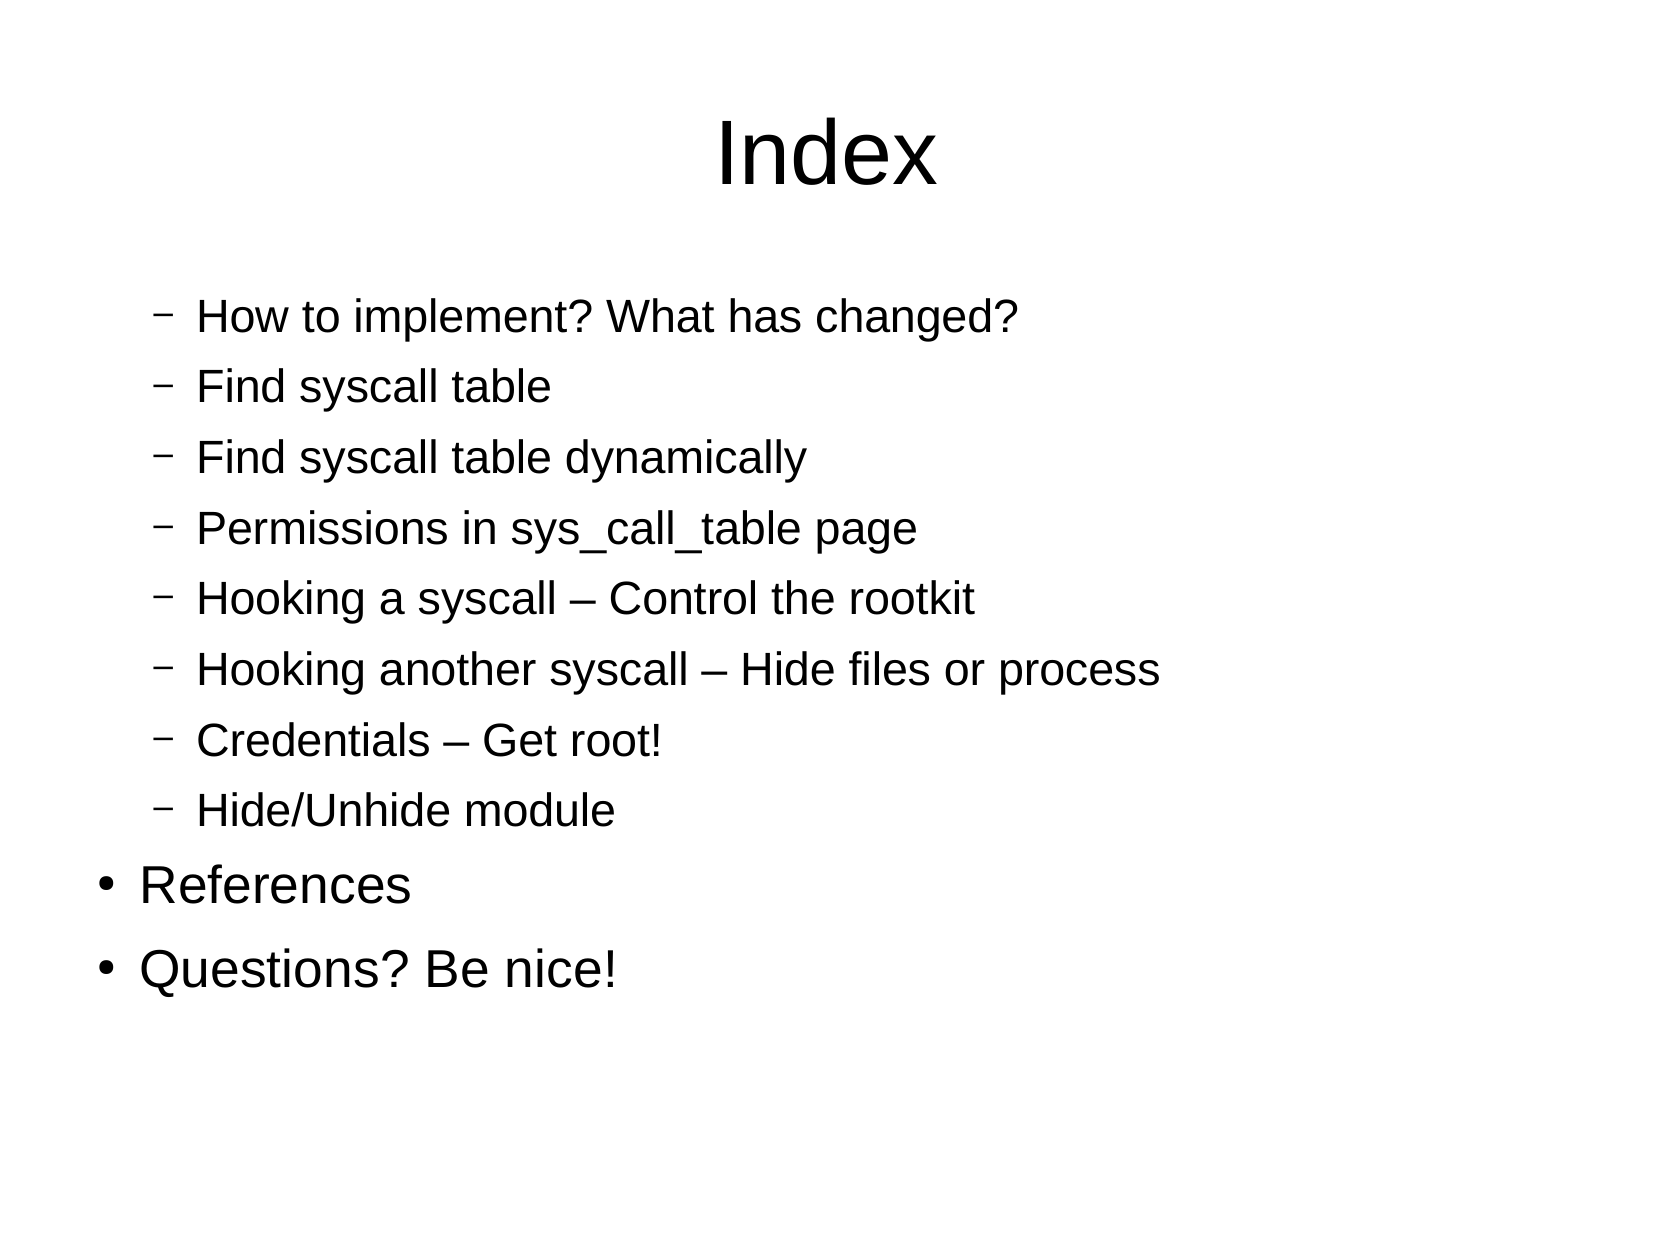

# Index
How to implement? What has changed?
Find syscall table
Find syscall table dynamically
Permissions in sys_call_table page
Hooking a syscall – Control the rootkit
Hooking another syscall – Hide files or process
Credentials – Get root!
Hide/Unhide module
References
Questions? Be nice!